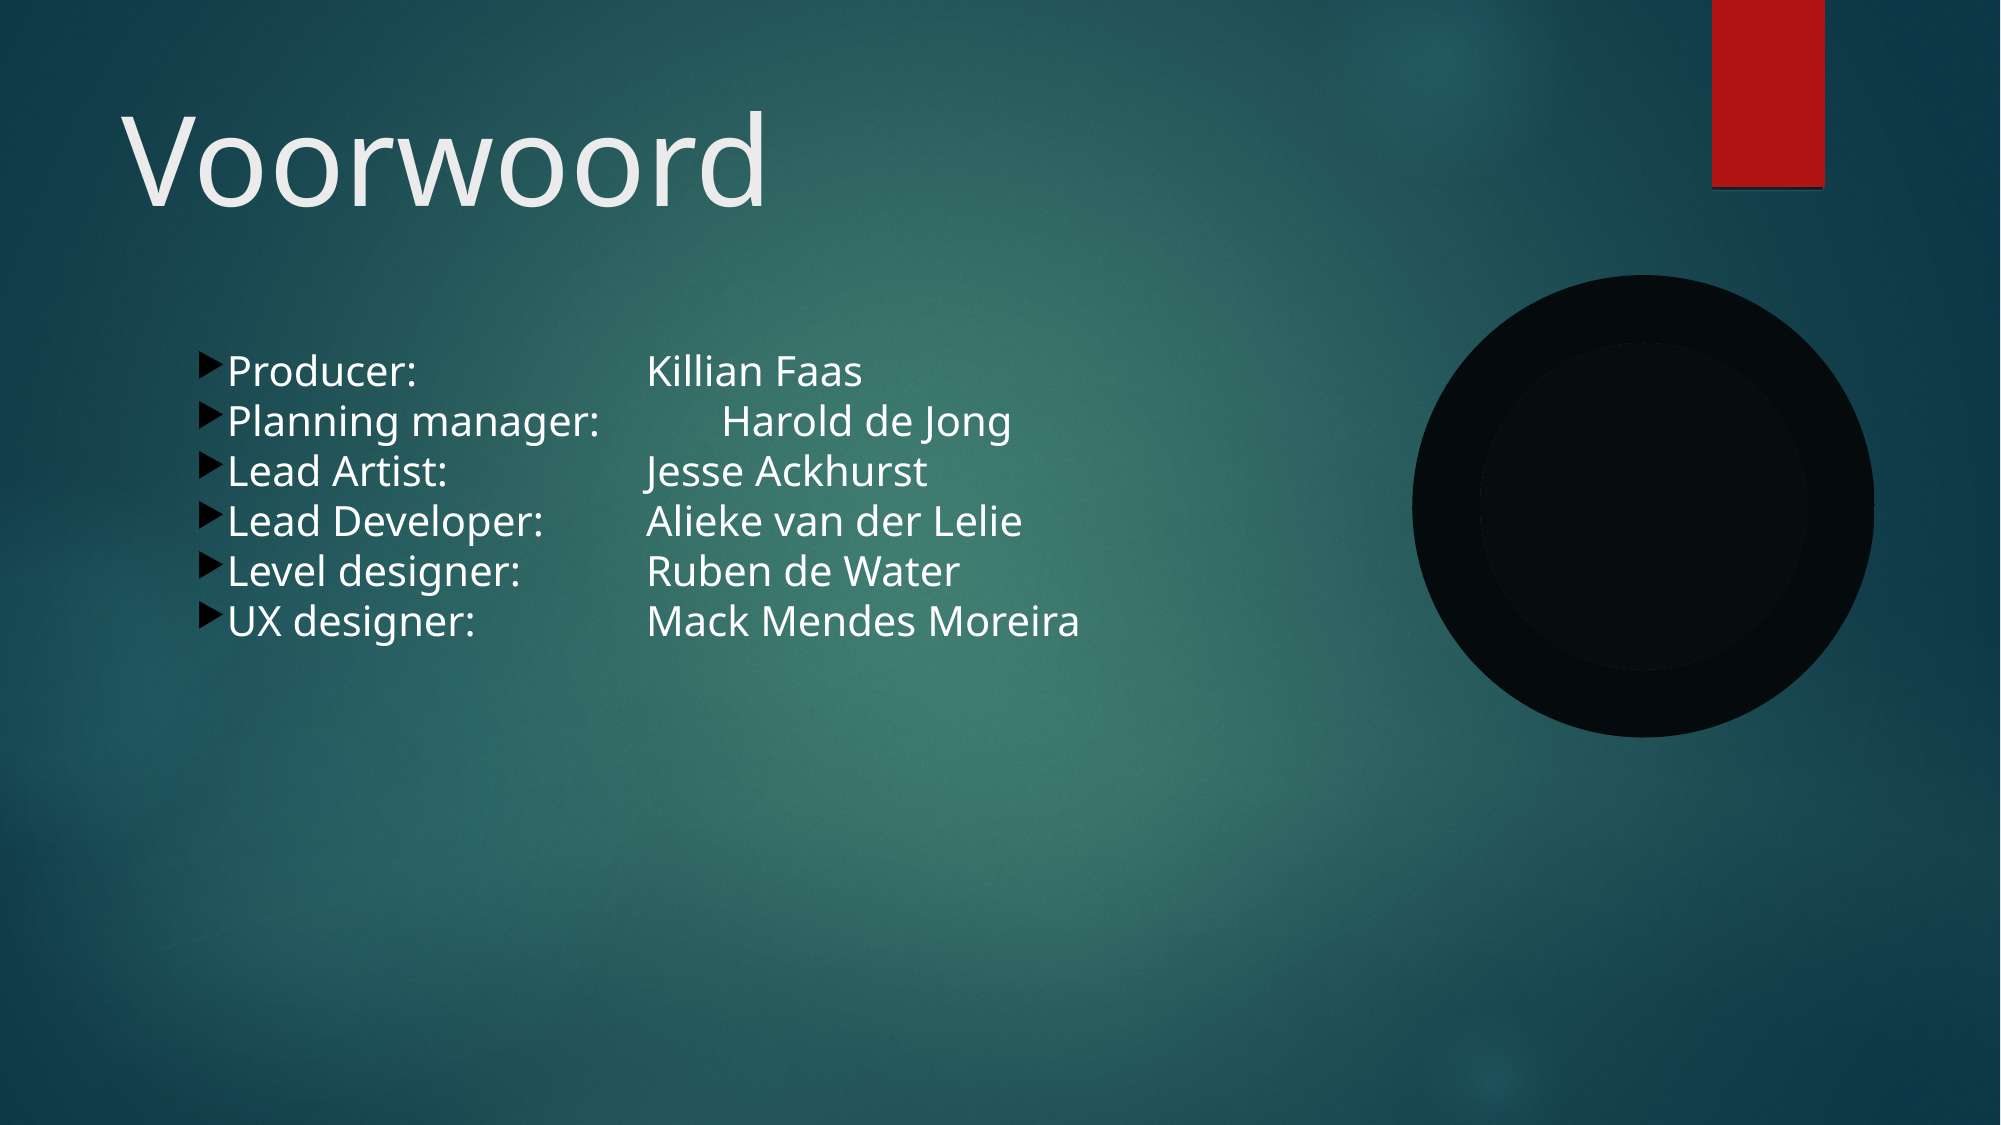

Voorwoord
Producer: 			Killian Faas
Planning manager:		Harold de Jong
Lead Artist:			Jesse Ackhurst
Lead Developer:		Alieke van der Lelie
Level designer:		Ruben de Water
UX designer:			Mack Mendes Moreira